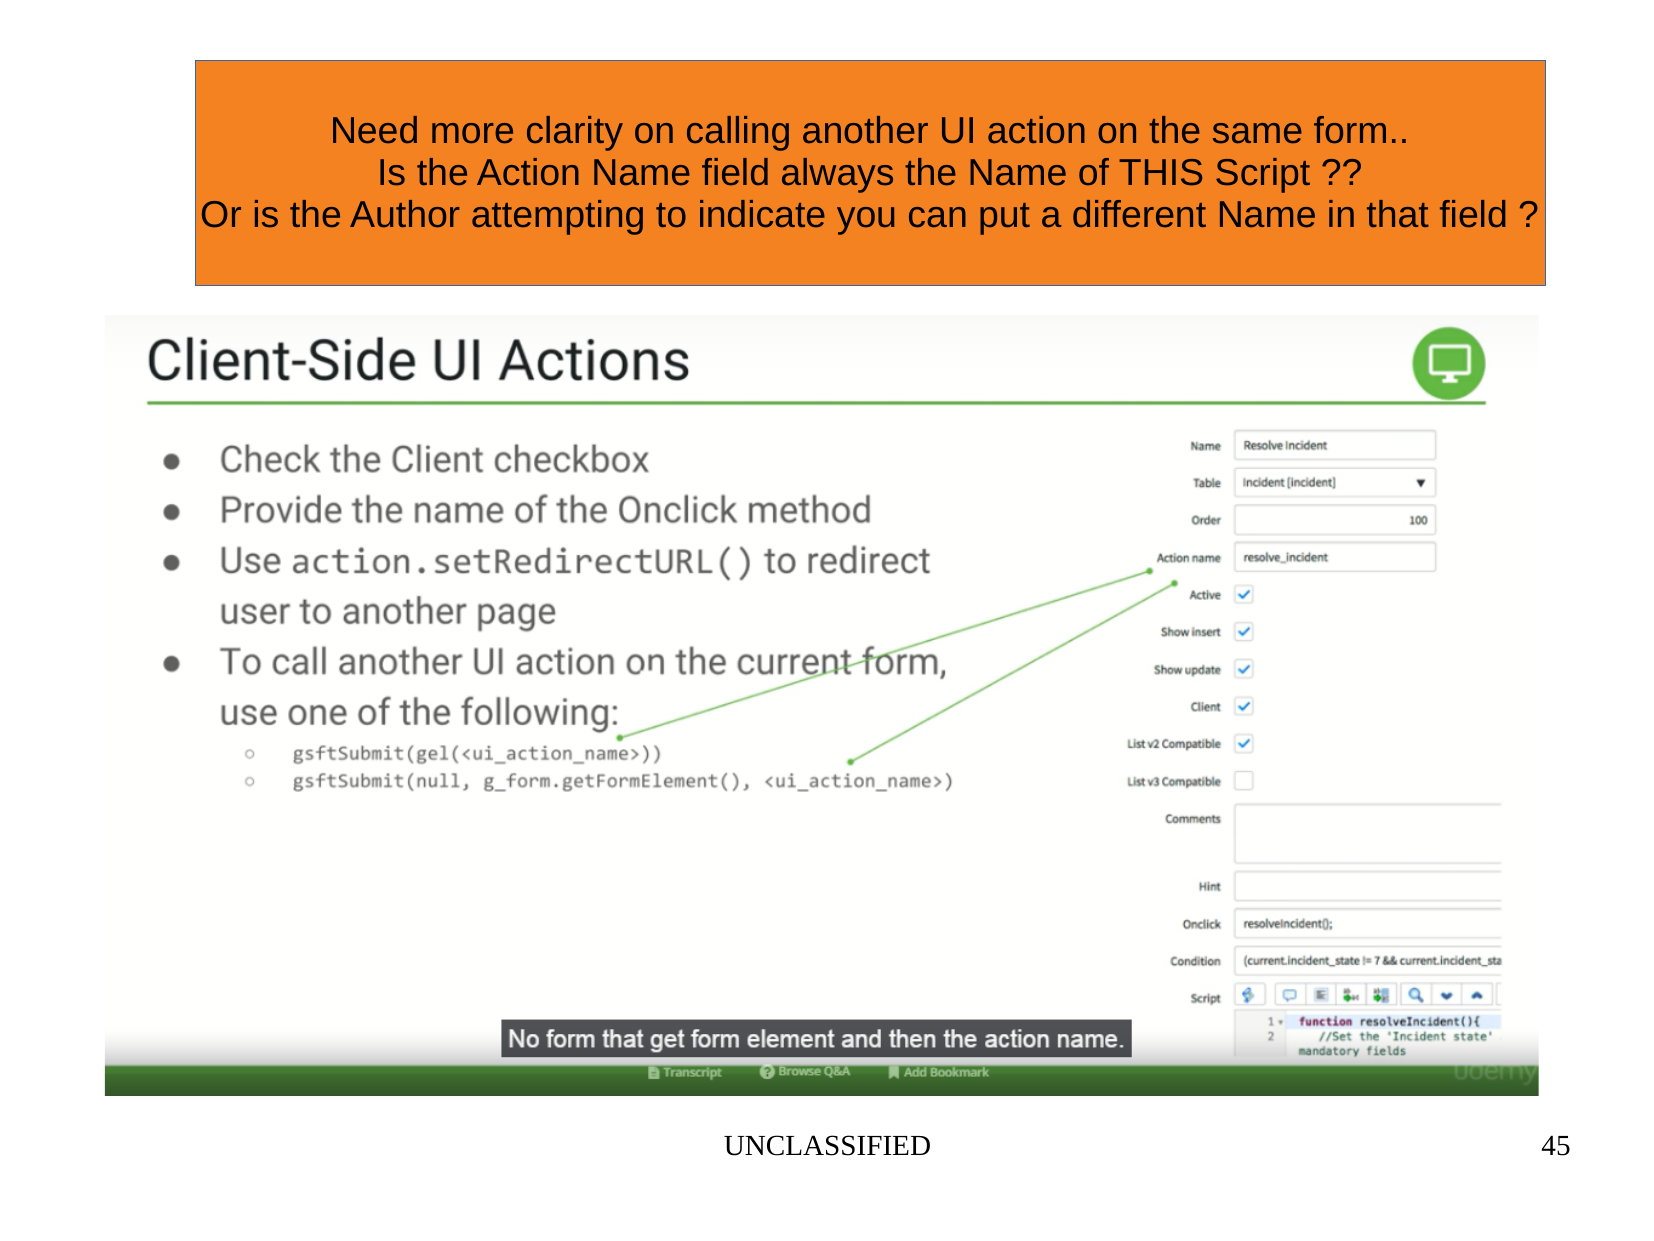

Need more clarity on calling another UI action on the same form..
Is the Action Name field always the Name of THIS Script ??
Or is the Author attempting to indicate you can put a different Name in that field ?
UNCLASSIFIED
45